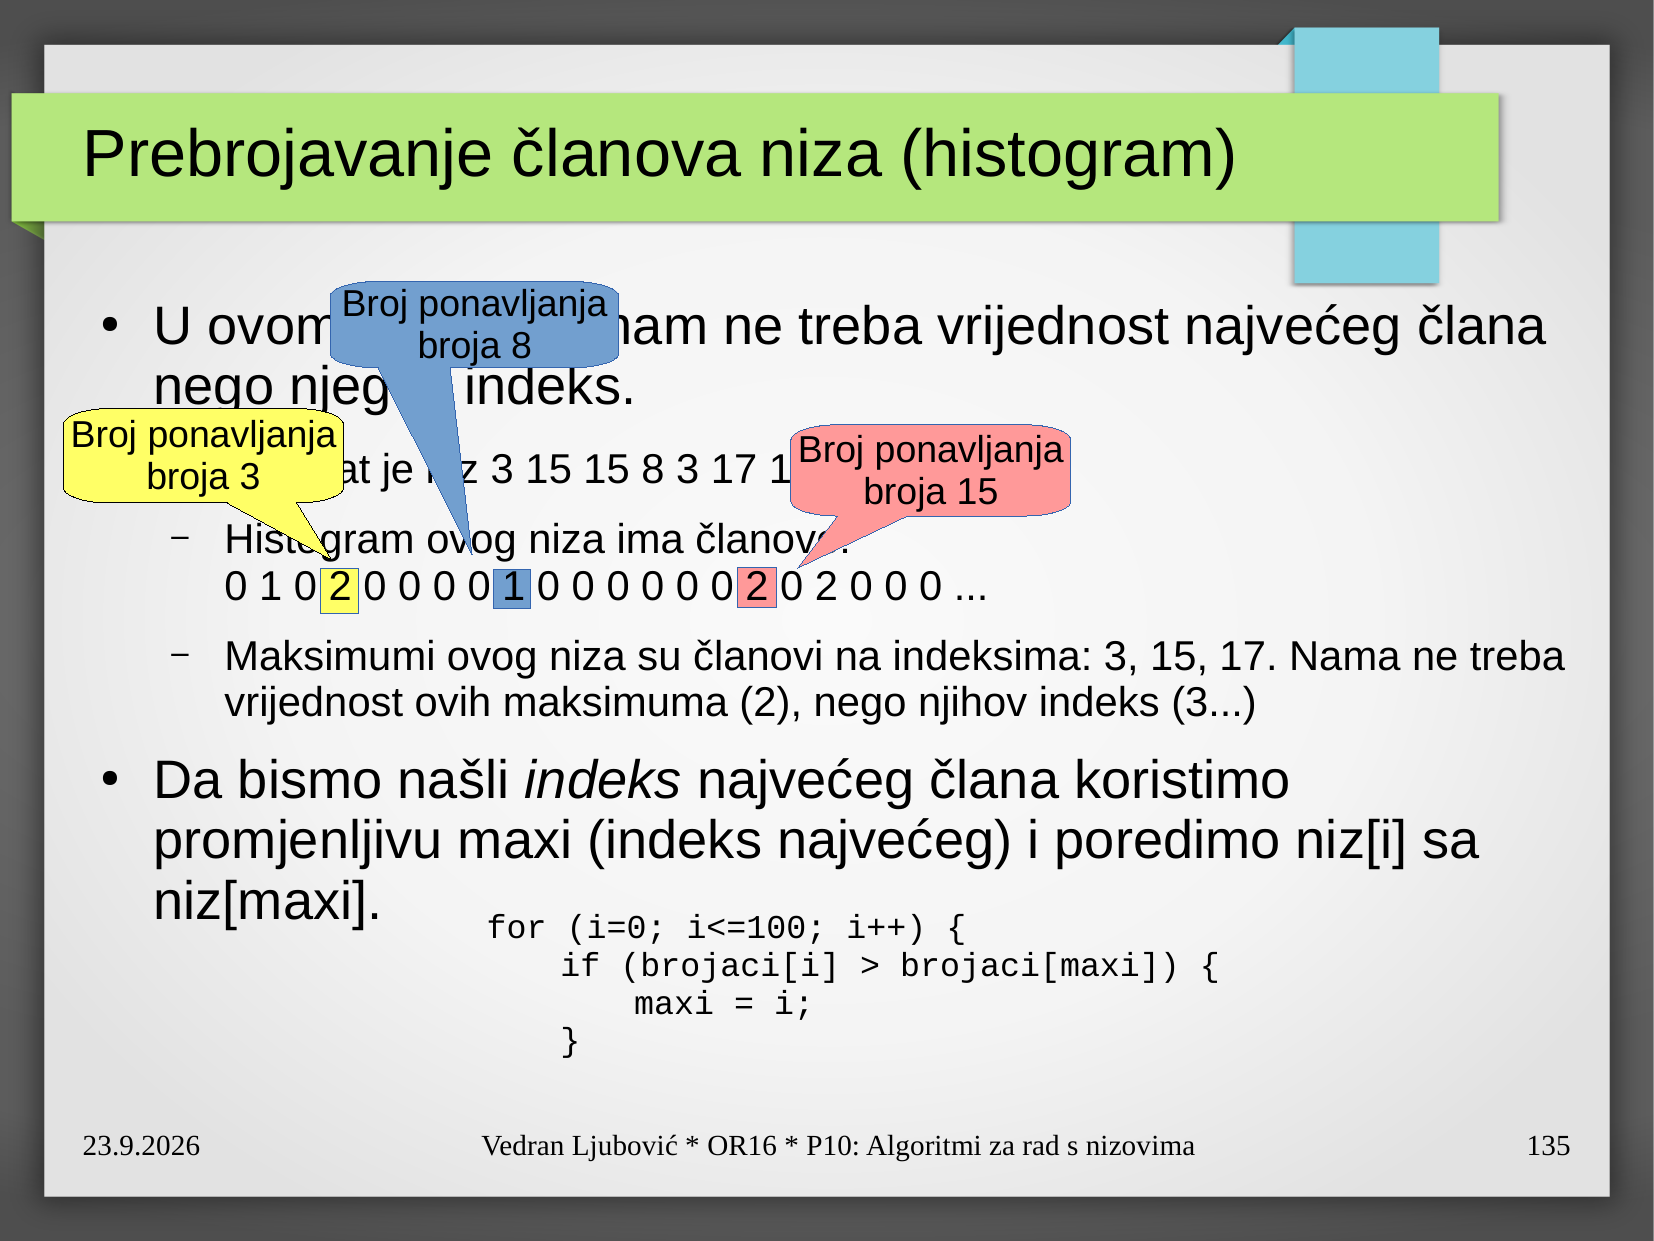

# Prebrojavanje članova niza (histogram)
Broj ponavljanja
broja 8
U ovom programu nam ne treba vrijednost najvećeg člana nego njegov indeks.
Npr. dat je niz 3 15 15 8 3 17 1 17
Histogram ovog niza ima članove:
0 1 0 2 0 0 0 0 1 0 0 0 0 0 0 2 0 2 0 0 0 ...
Maksimumi ovog niza su članovi na indeksima: 3, 15, 17. Nama ne treba vrijednost ovih maksimuma (2), nego njihov indeks (3...)
Da bismo našli indeks najvećeg člana koristimo promjenljivu maxi (indeks najvećeg) i poredimo niz[i] sa niz[maxi].
Broj ponavljanja
broja 3
Broj ponavljanja
broja 15
for (i=0; i<=100; i++) {
	if (brojaci[i] > brojaci[maxi]) {
		maxi = i;
	}
Vedran Ljubović * OR16 * P10: Algoritmi za rad s nizovima
135